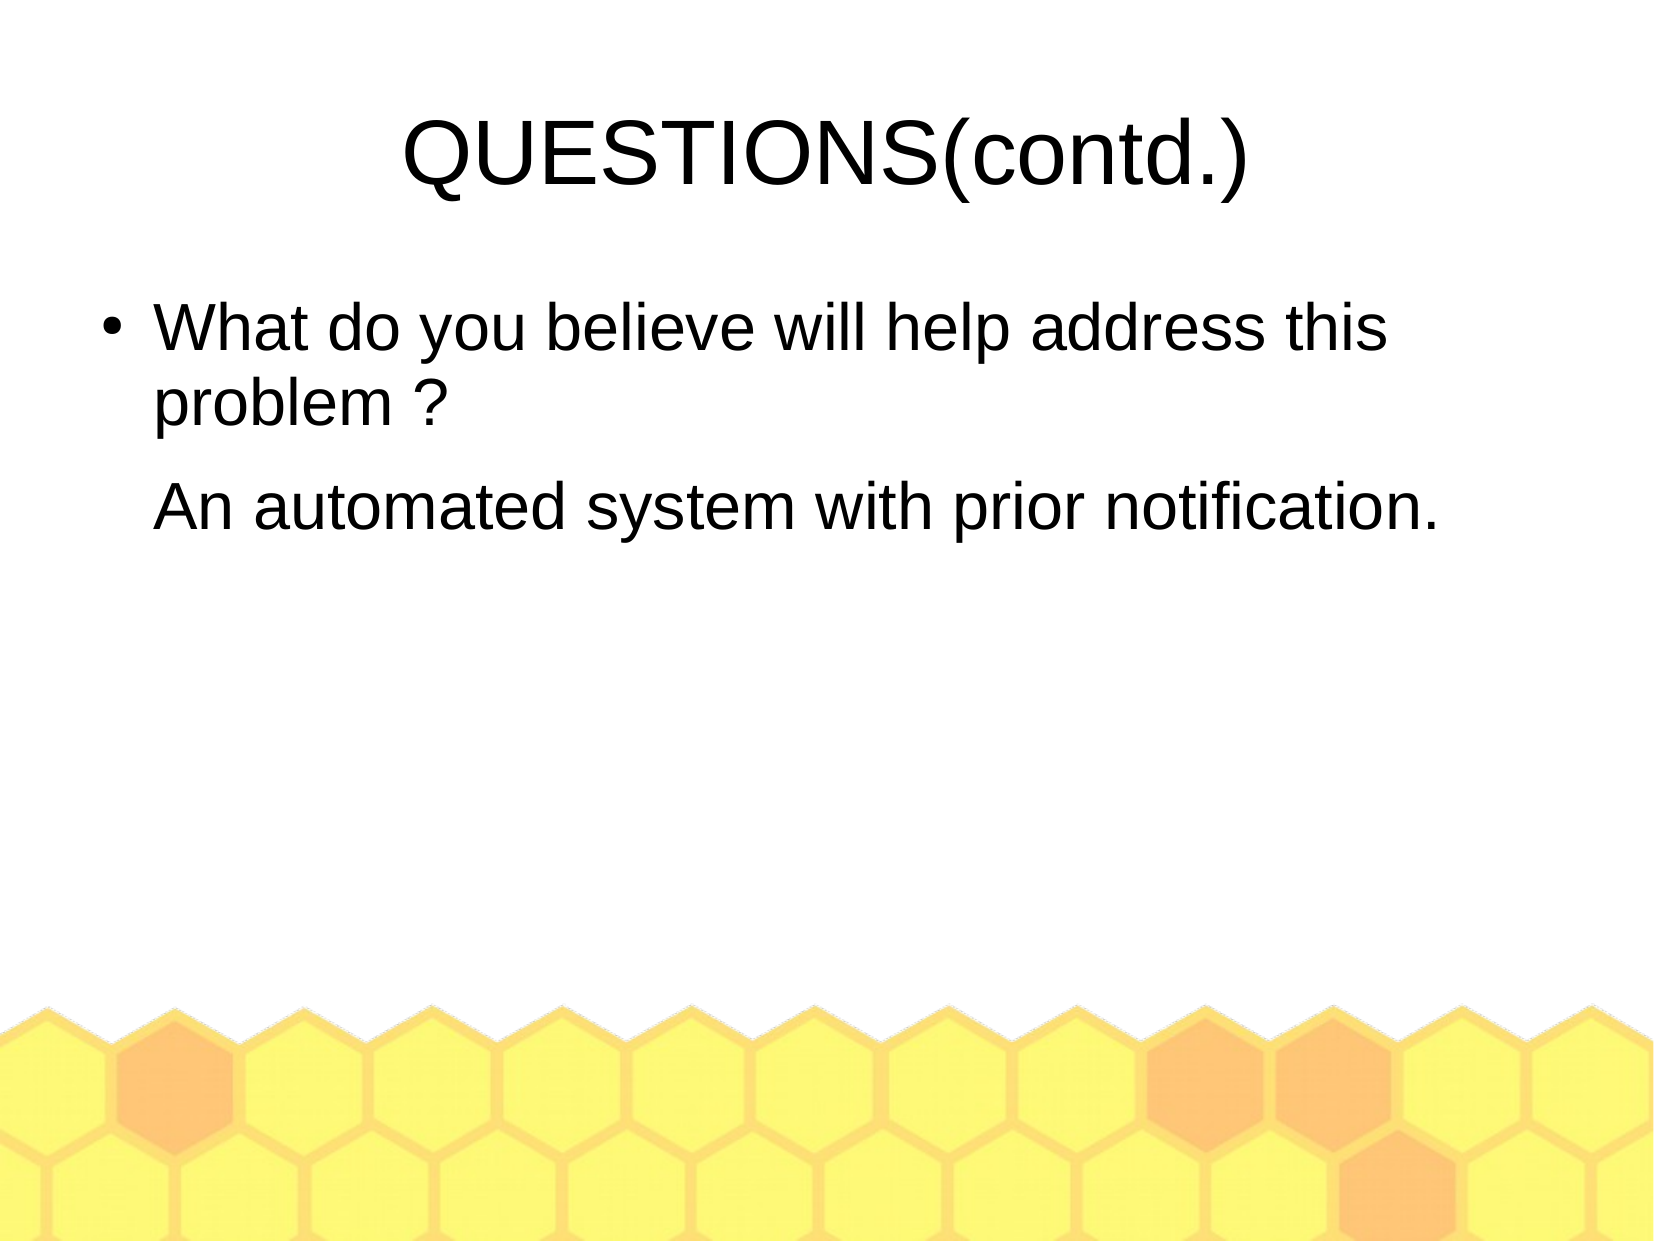

# QUESTIONS(contd.)
What do you believe will help address this problem ?
An automated system with prior notification.